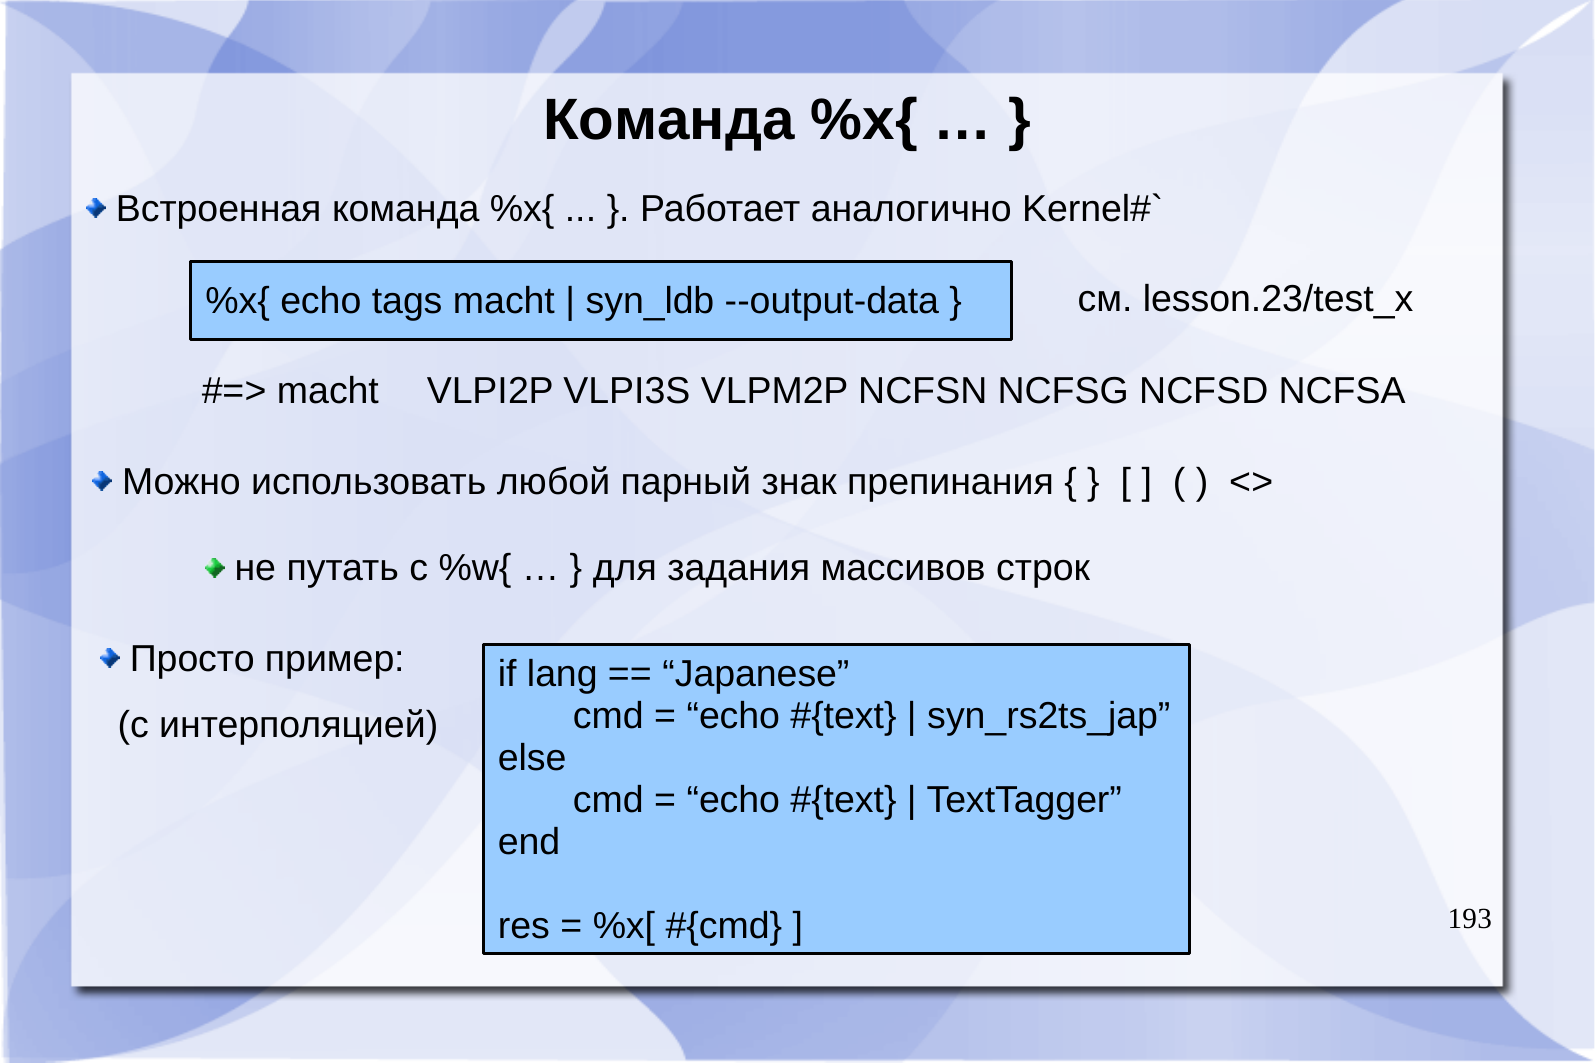

# Команда %x{ … }
 Встроенная команда %x{ ... }. Работает аналогично Kernel#`
%x{ echo tags macht | syn_ldb --output-data }
см. lesson.23/test_x
#=> macht	VLPI2P VLPI3S VLPM2P NCFSN NCFSG NCFSD NCFSA
 Можно использовать любой парный знак препинания { } [ ] ( ) <>
 не путать с %w{ … } для задания массивов строк
 Просто пример:
if lang == “Japanese”
	cmd = “echo #{text} | syn_rs2ts_jap”
else
	cmd = “echo #{text} | TextTagger”
end
res = %x[ #{cmd} ]
(с интерполяцией)
193